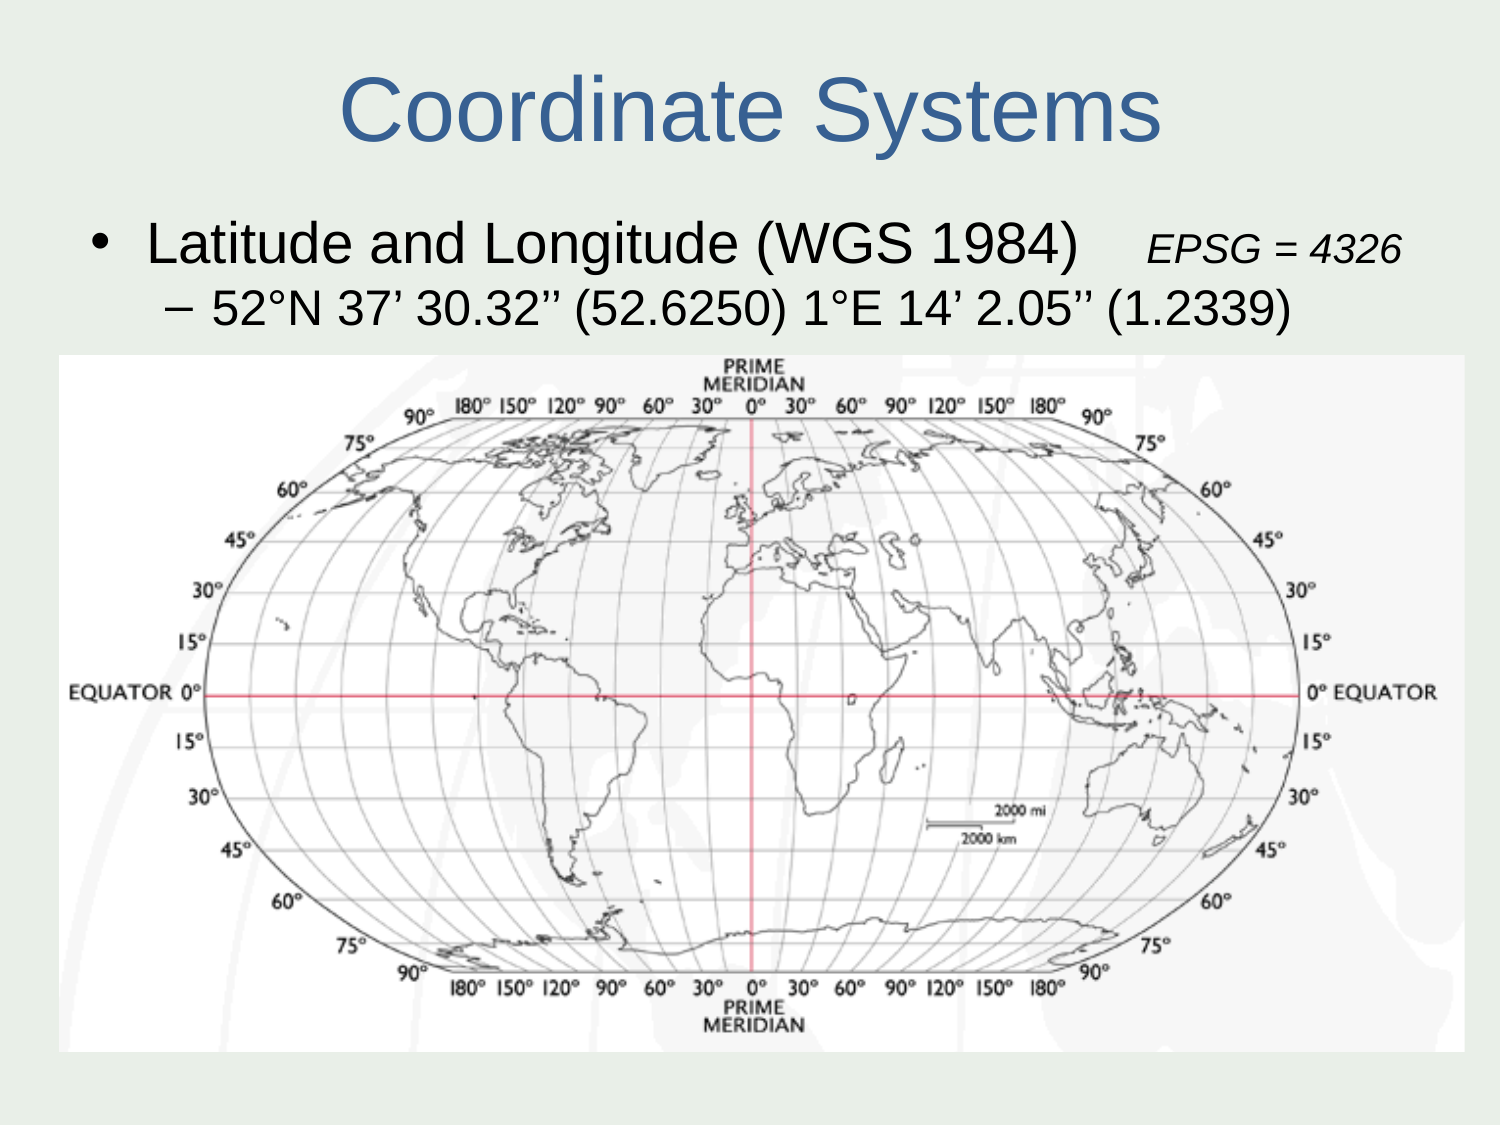

Coordinate Systems
Latitude and Longitude (WGS 1984) EPSG = 4326
52°N 37’ 30.32’’ (52.6250)	1°E 14’ 2.05’’ (1.2339)